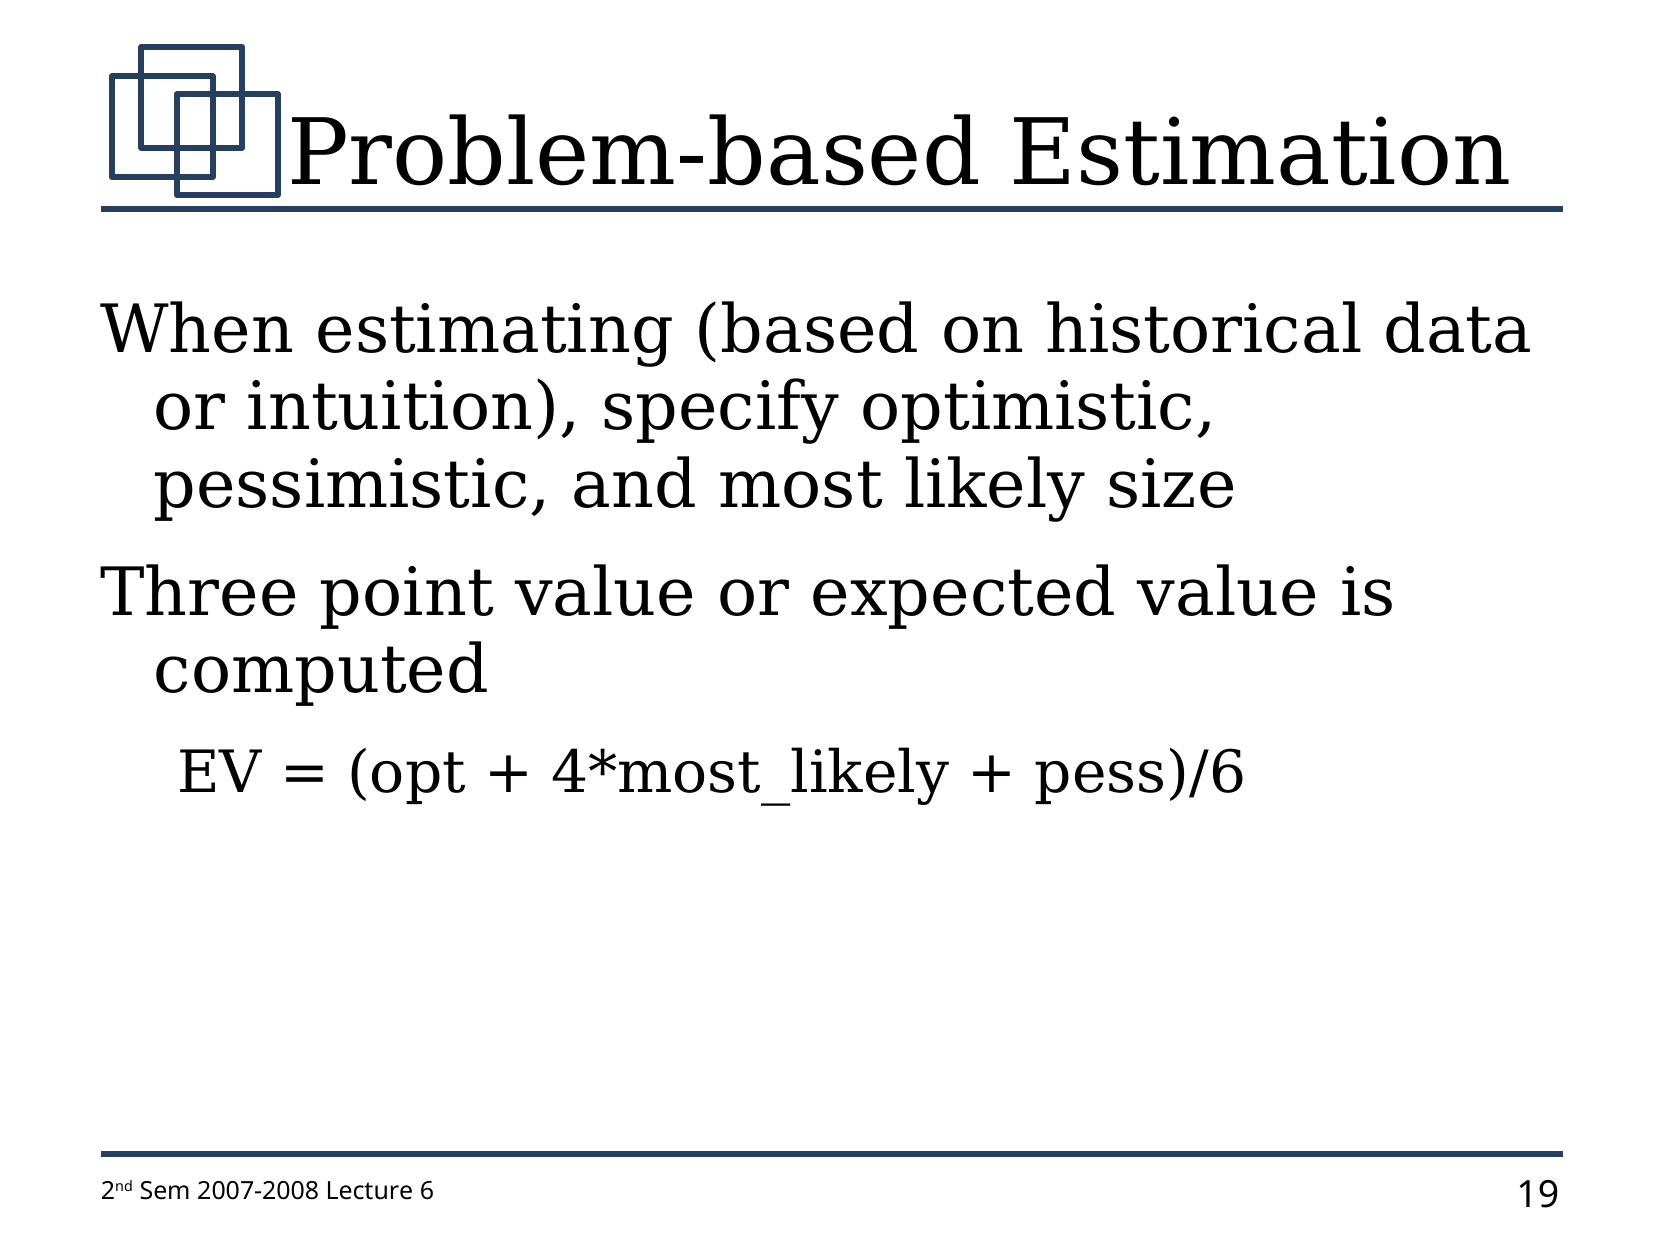

# Problem-based Estimation
When estimating (based on historical data or intuition), specify optimistic, pessimistic, and most likely size
Three point value or expected value is computed
EV = (opt + 4*most_likely + pess)/6